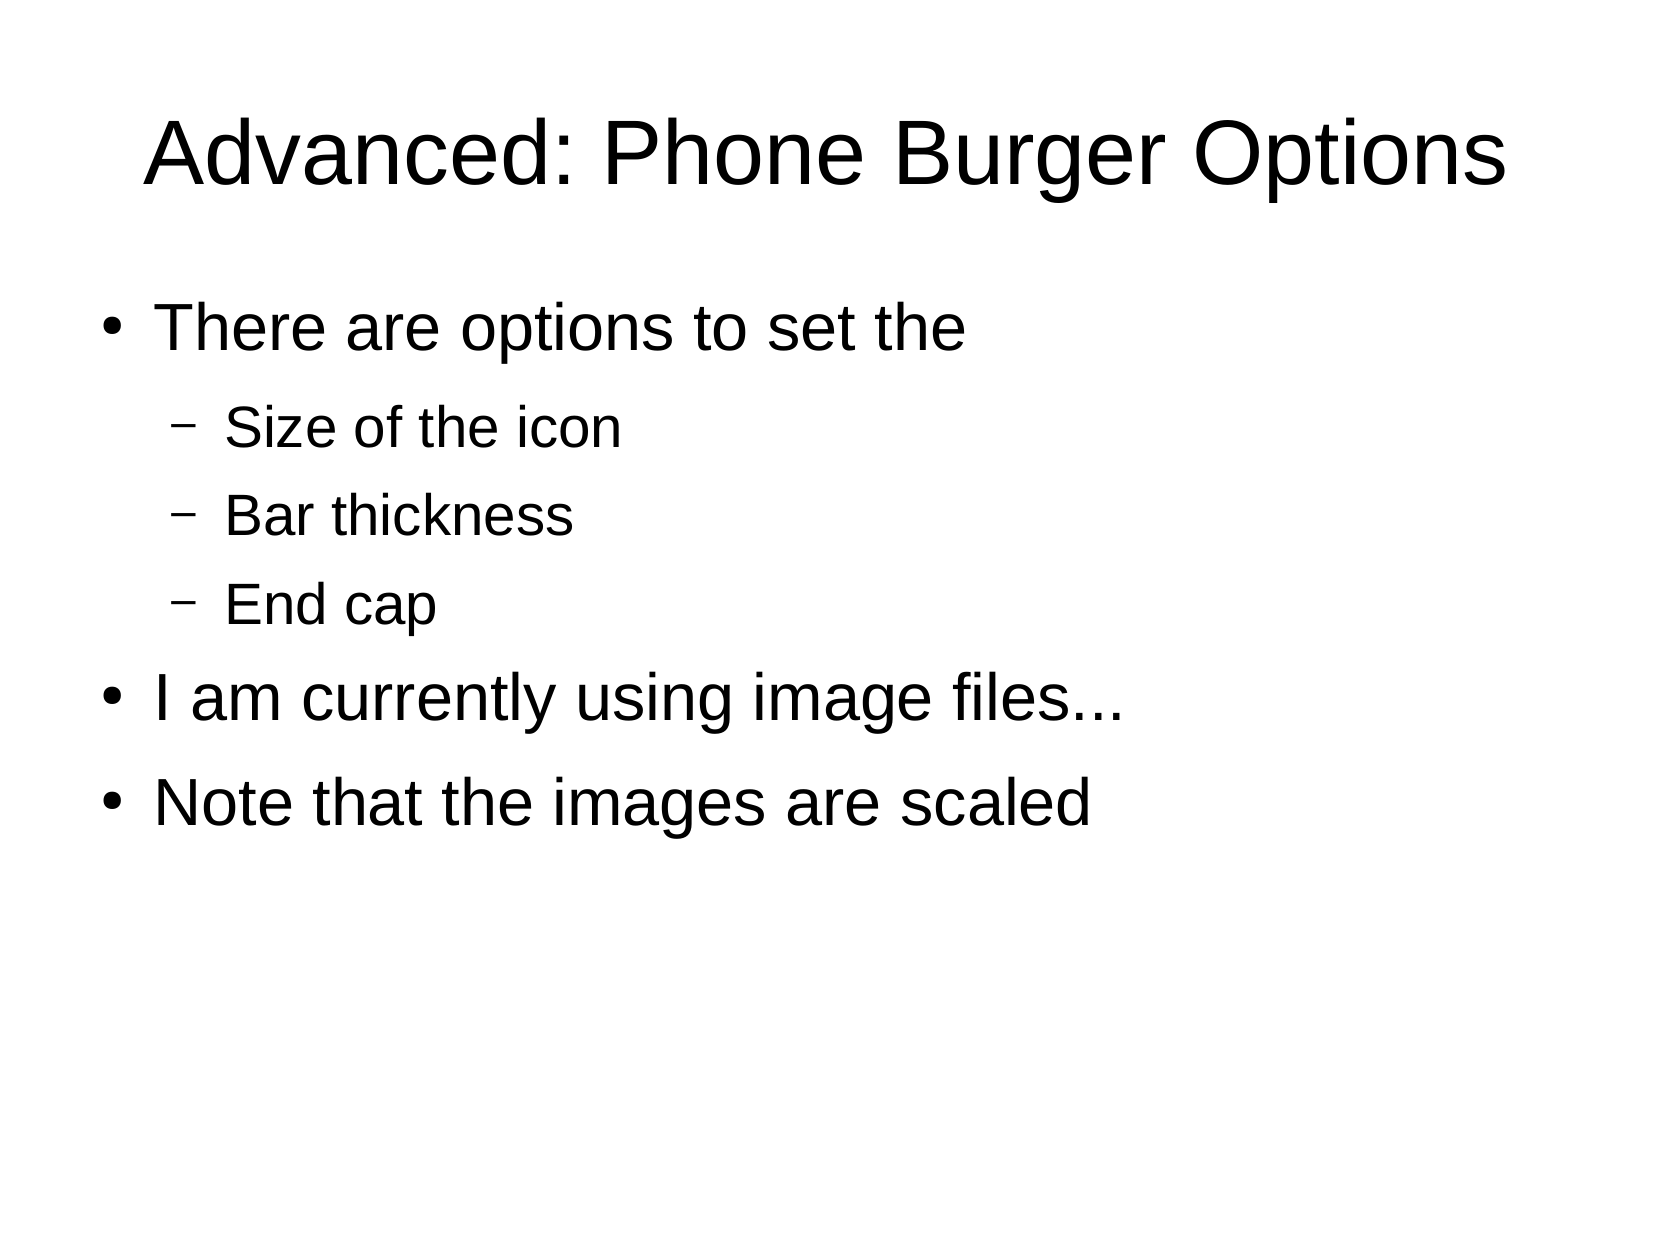

# Advanced: Phone Burger Options
There are options to set the
Size of the icon
Bar thickness
End cap
I am currently using image files...
Note that the images are scaled